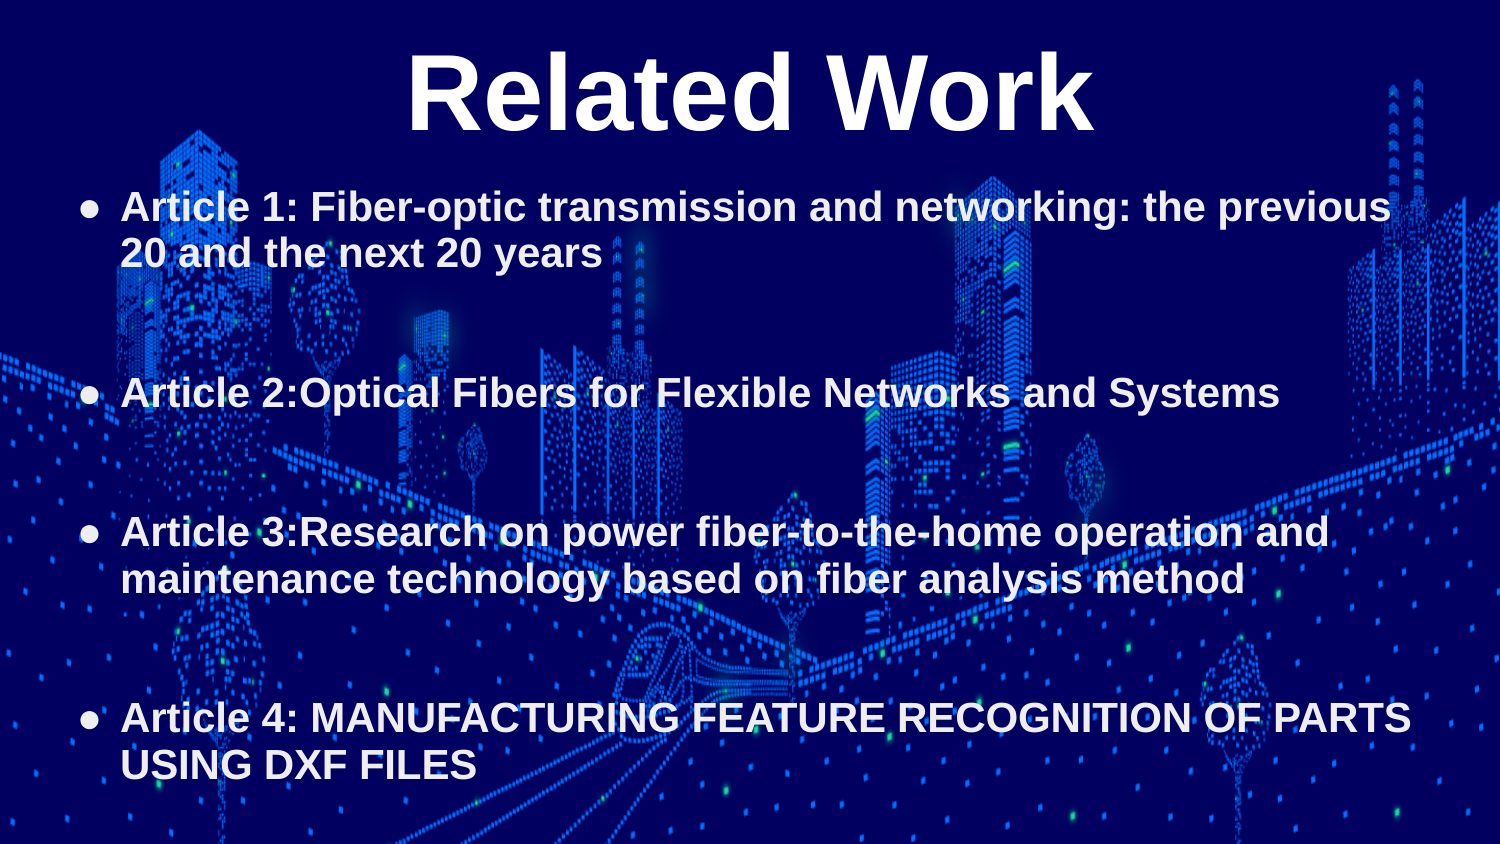

# Related Work
Article 1: Fiber-optic transmission and networking: the previous 20 and the next 20 years
Article 2:Optical Fibers for Flexible Networks and Systems
Article 3:Research on power fiber-to-the-home operation and maintenance technology based on fiber analysis method
Article 4: MANUFACTURING FEATURE RECOGNITION OF PARTS USING DXF FILES